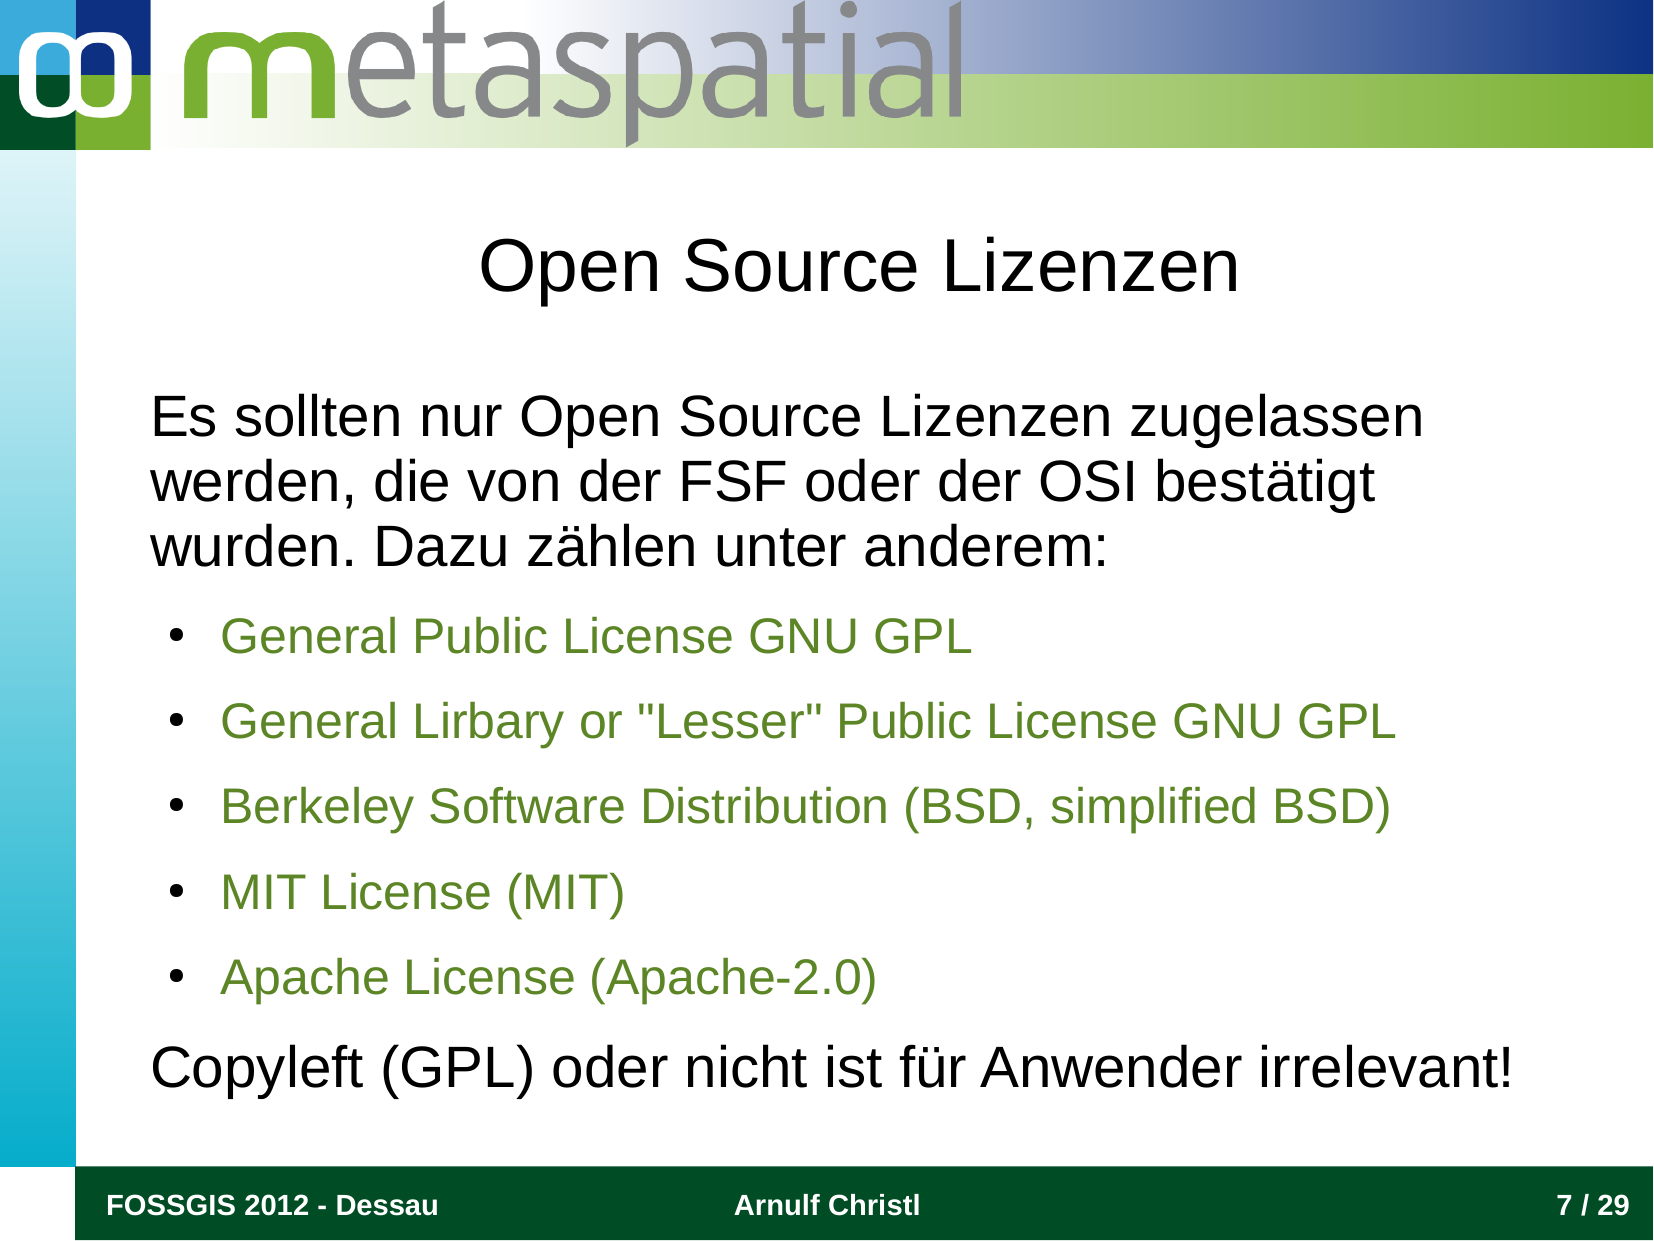

# Open Source Lizenzen
Es sollten nur Open Source Lizenzen zugelassen werden, die von der FSF oder der OSI bestätigt wurden. Dazu zählen unter anderem:
General Public License GNU GPL
General Lirbary or "Lesser" Public License GNU GPL
Berkeley Software Distribution (BSD, simplified BSD)
MIT License (MIT)
Apache License (Apache-2.0)
Copyleft (GPL) oder nicht ist für Anwender irrelevant!
FOSSGIS 2012 - Dessau
Arnulf Christl
7